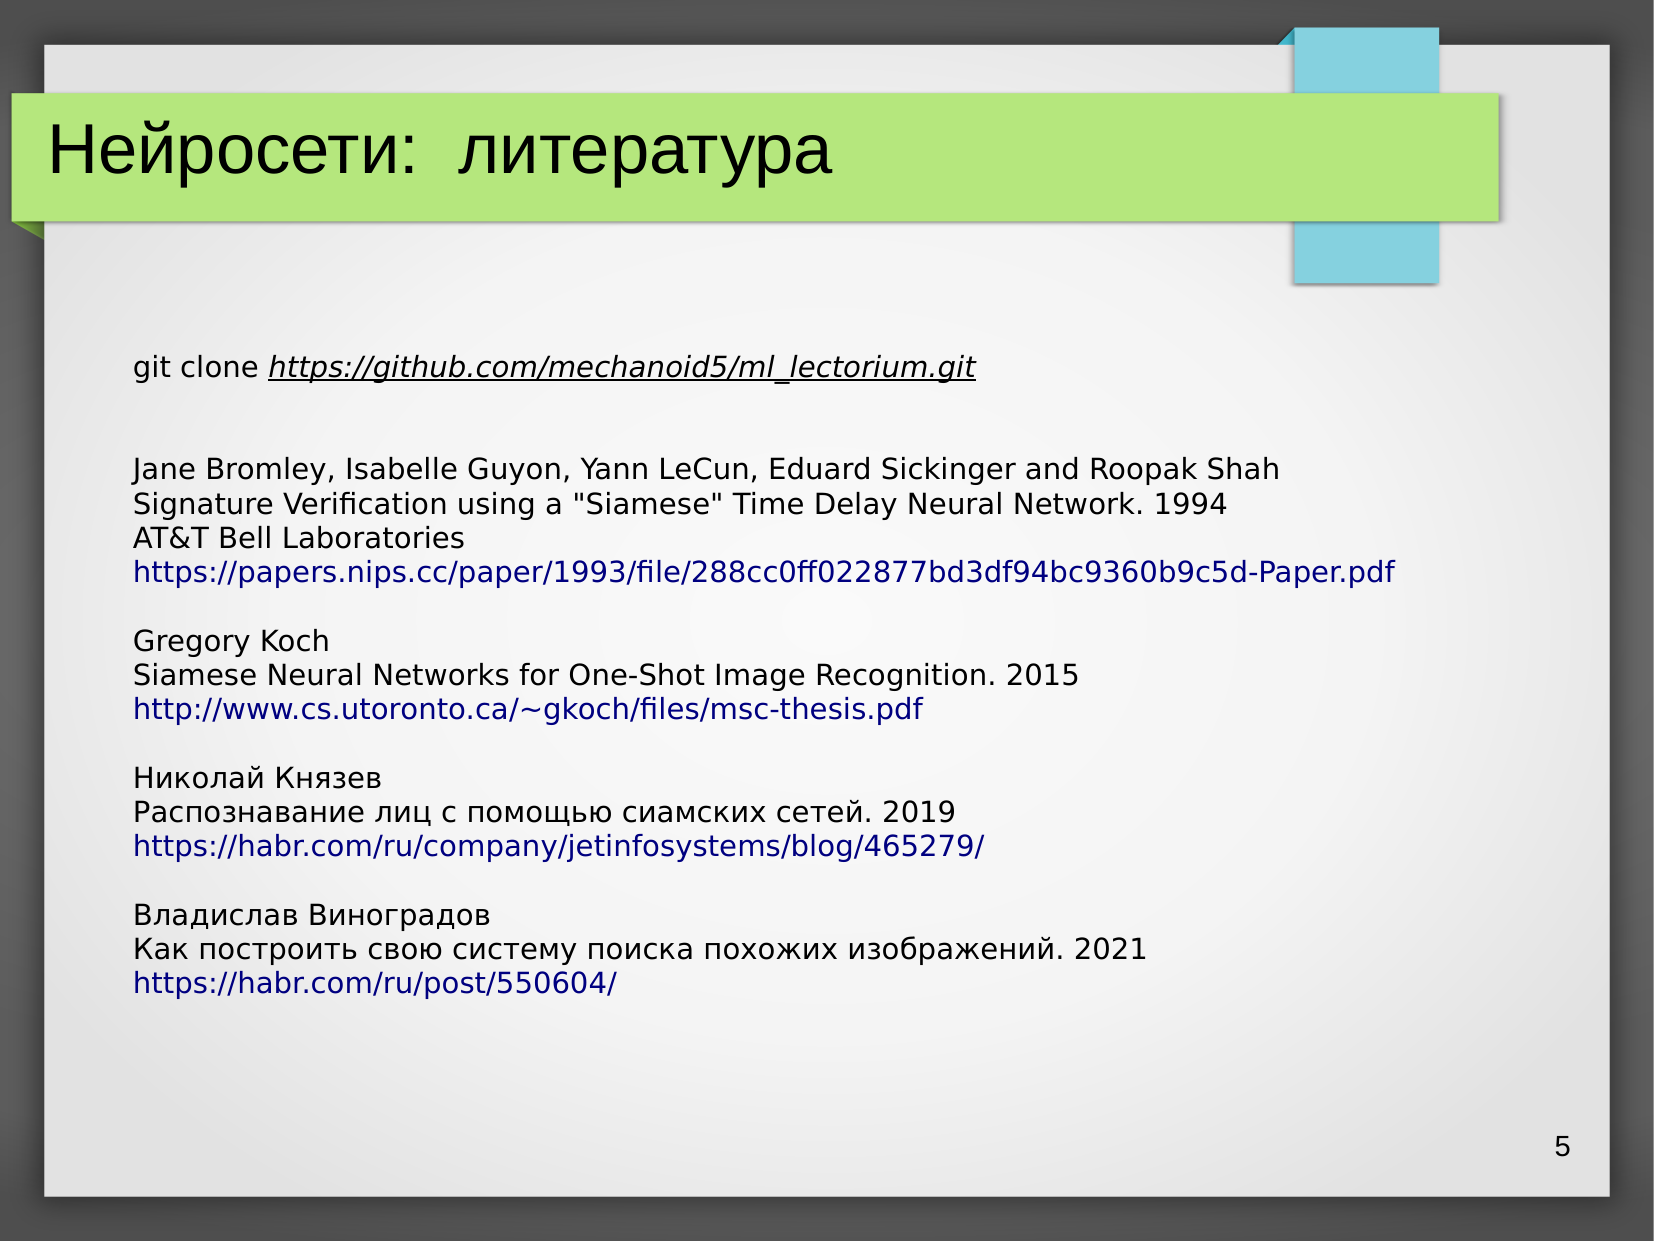

# Нейросети: литература
git clone https://github.com/mechanoid5/ml_lectorium.git
Jane Bromley, Isabelle Guyon, Yann LeCun, Eduard Sickinger and Roopak Shah
Signature Verification using a "Siamese" Time Delay Neural Network. 1994
AT&T Bell Laboratories
https://papers.nips.cc/paper/1993/file/288cc0ff022877bd3df94bc9360b9c5d-Paper.pdf
Gregory Koch
Siamese Neural Networks for One-Shot Image Recognition. 2015
http://www.cs.utoronto.ca/~gkoch/files/msc-thesis.pdf
Николай Князев
Распознавание лиц с помощью сиамских сетей. 2019
https://habr.com/ru/company/jetinfosystems/blog/465279/
Владислав Виноградов
Как построить свою систему поиска похожих изображений. 2021
https://habr.com/ru/post/550604/
5